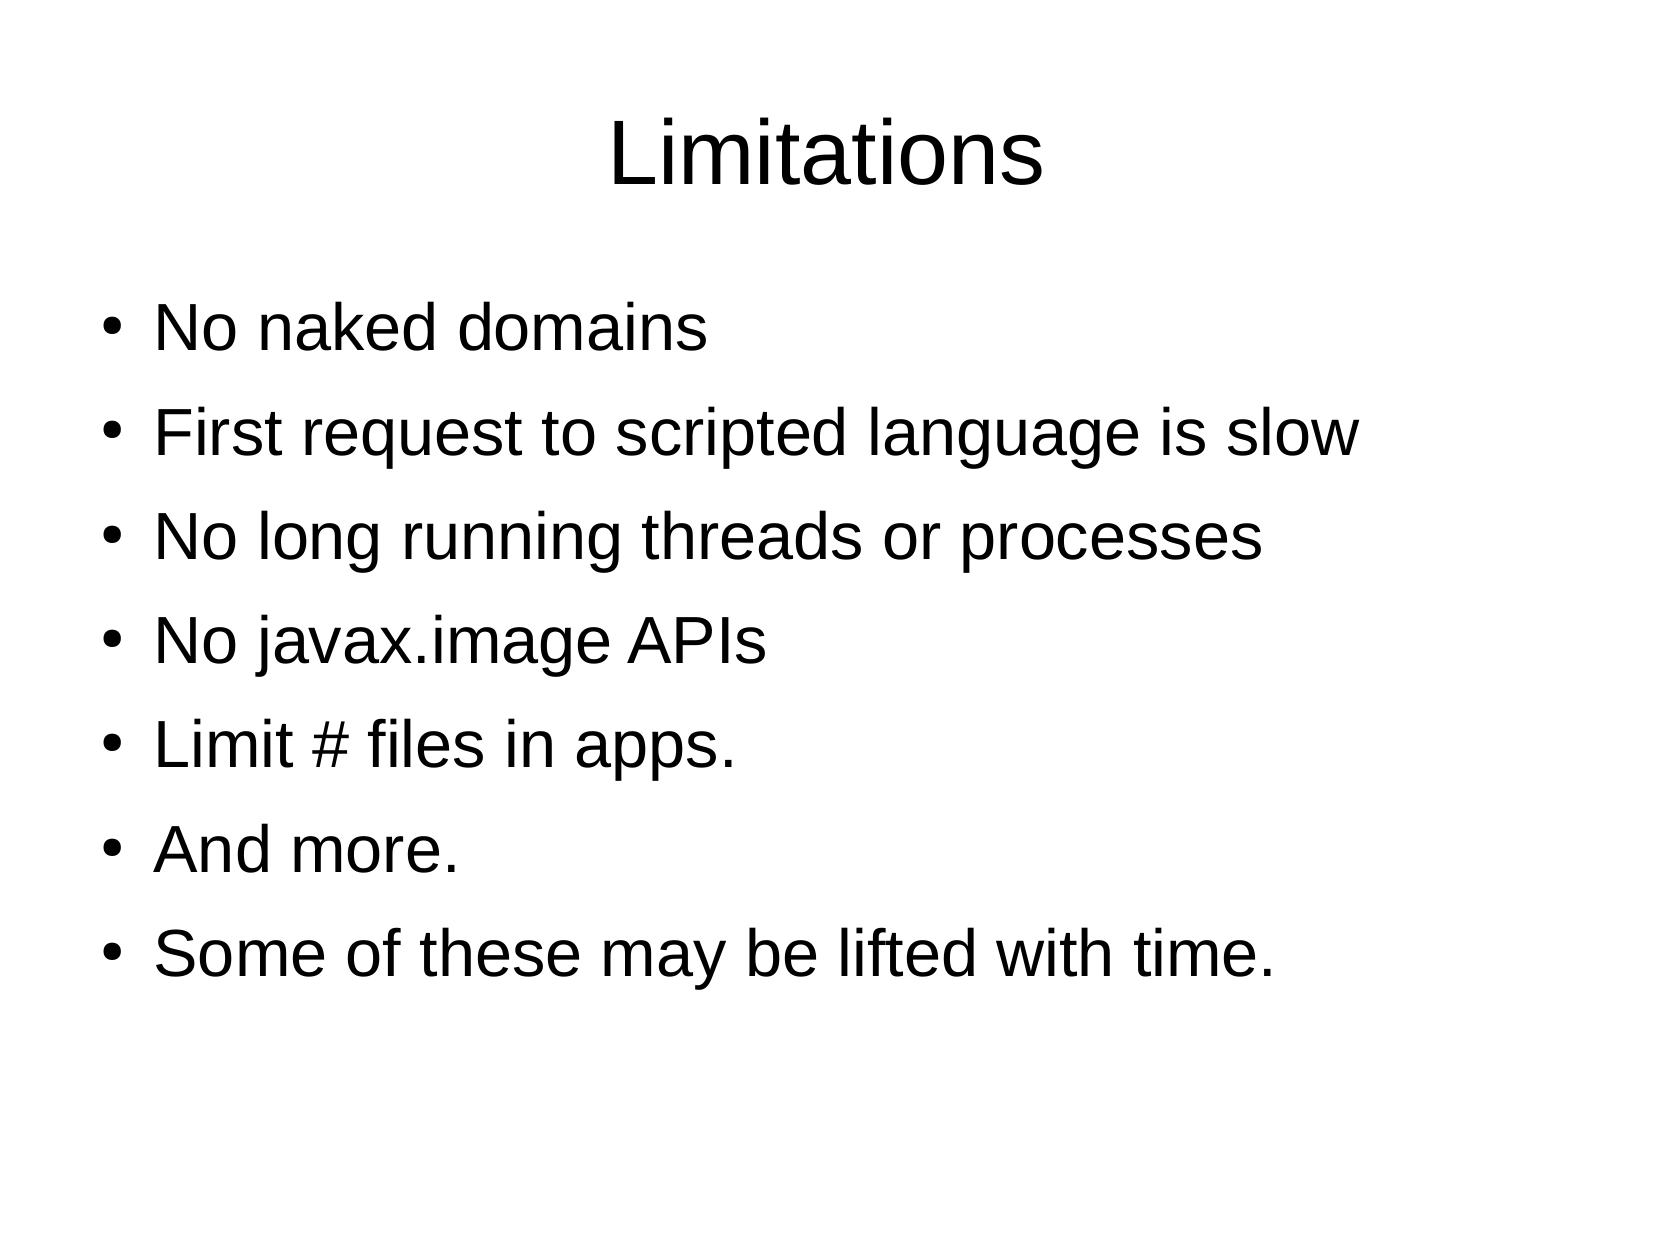

# Limitations
No naked domains
First request to scripted language is slow
No long running threads or processes
No javax.image APIs
Limit # files in apps.
And more.
Some of these may be lifted with time.